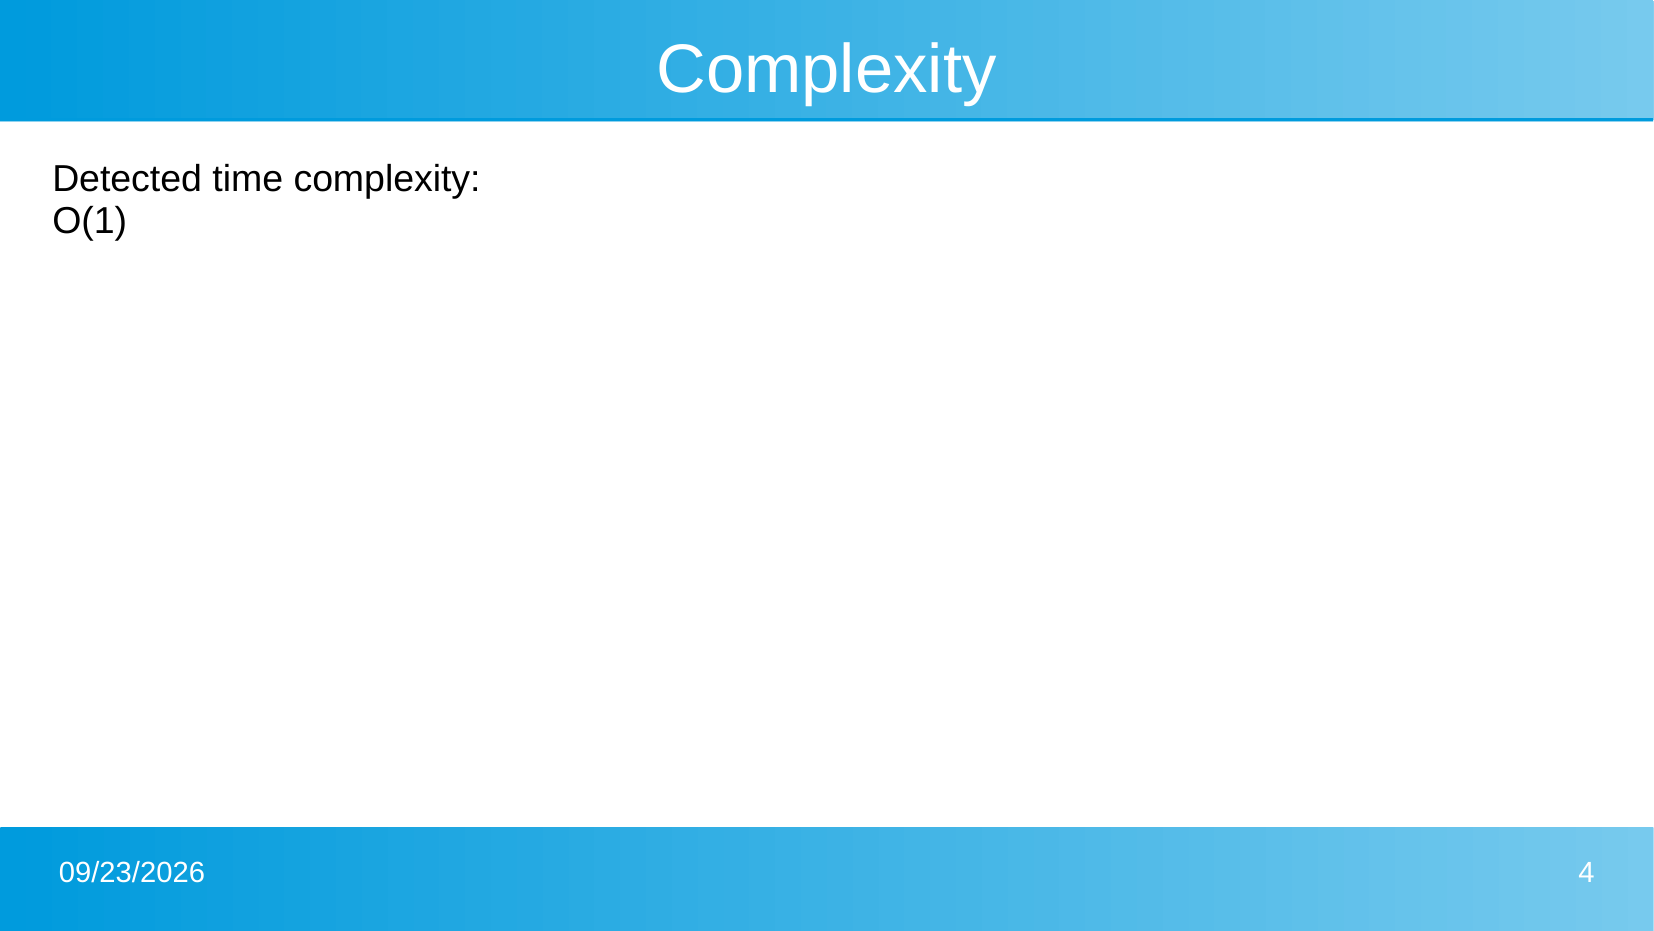

# Complexity
Detected time complexity:
O(1)
4